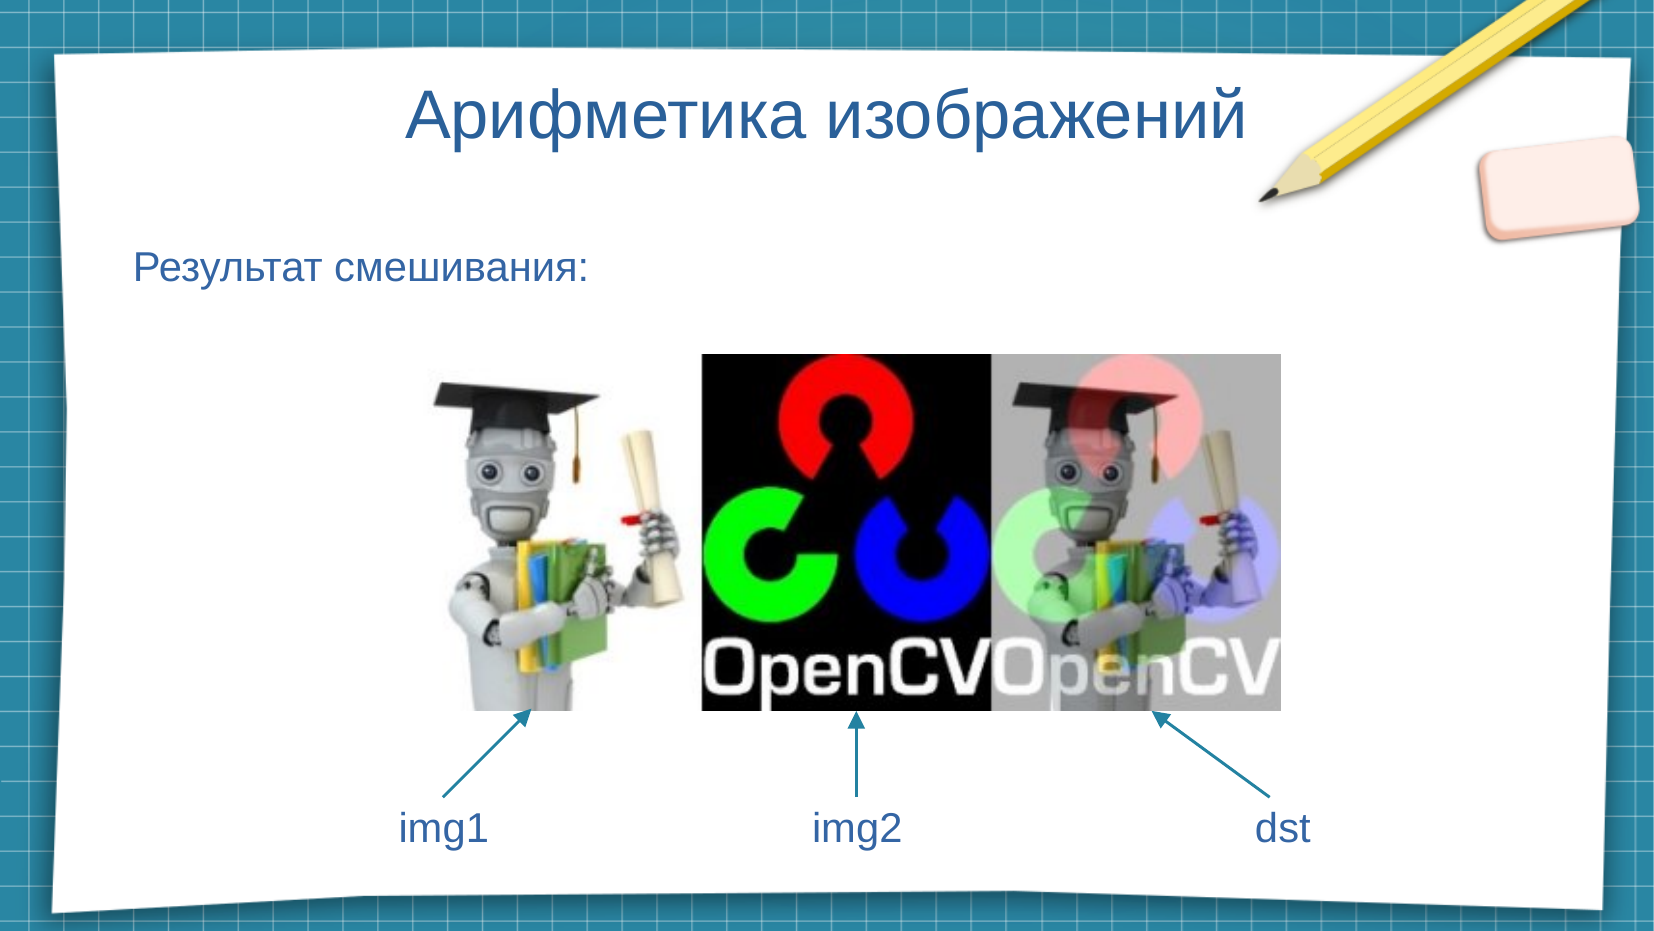

# Арифметика изображений
Результат смешивания:
img1
img2
dst